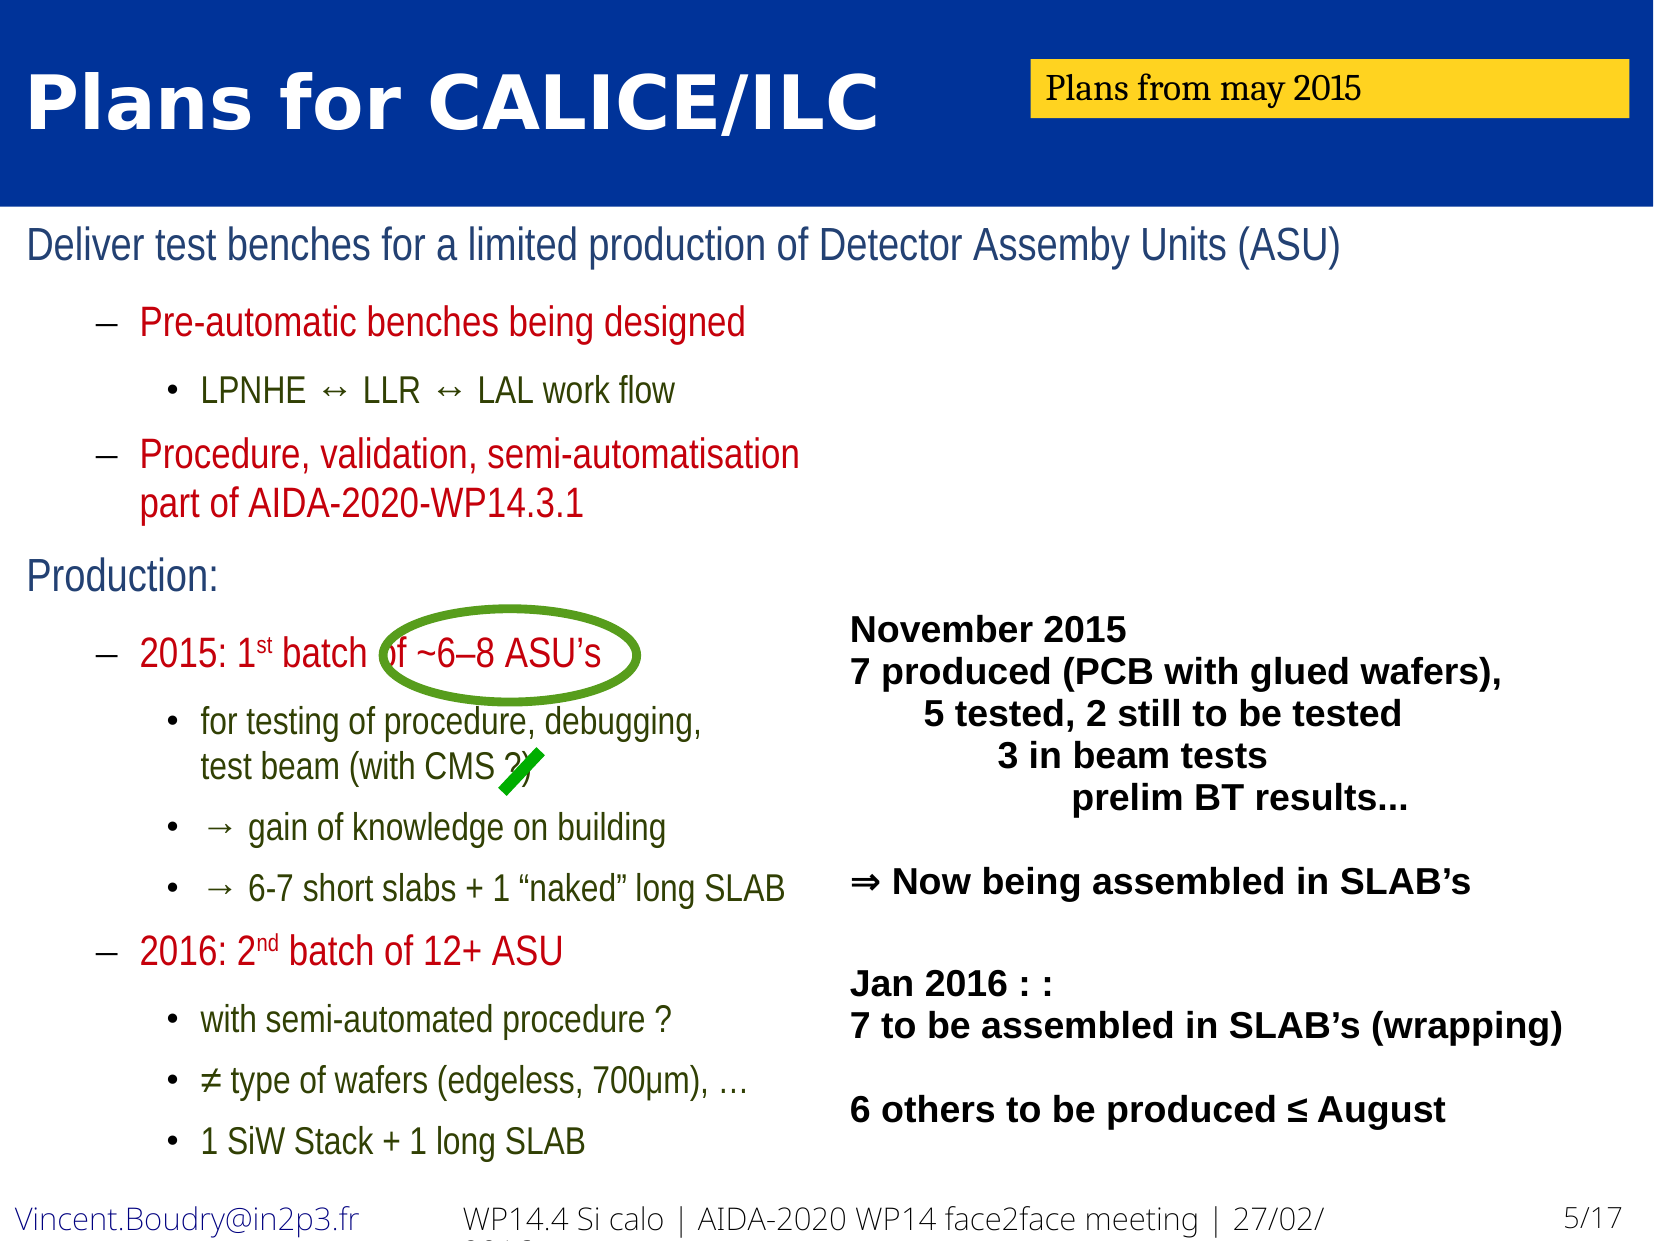

# Plans for CALICE/ILC
Plans from may 2015
Deliver test benches for a limited production of Detector Assemby Units (ASU)
Pre-automatic benches being designed
LPNHE ↔ LLR ↔ LAL work flow
Procedure, validation, semi-automatisation
part of AIDA-2020-WP14.3.1
Production:
2015: 1st batch of ~6–8 ASU’s
for testing of procedure, debugging,
test beam (with CMS ?)
→ gain of knowledge on building
→ 6-7 short slabs + 1 “naked” long SLAB
2016: 2nd batch of 12+ ASU
with semi-automated procedure ?
≠ type of wafers (edgeless, 700μm), …
1 SiW Stack + 1 long SLAB
November 2015
7 produced (PCB with glued wafers),
	5 tested, 2 still to be tested
		3 in beam tests
			prelim BT results...
⇒ Now being assembled in SLAB’s
Jan 2016 : :
7 to be assembled in SLAB’s (wrapping)
6 others to be produced ≤ August
WP14.4 Si calo | AIDA-2020 WP14 face2face meeting | 27/02/2016
5